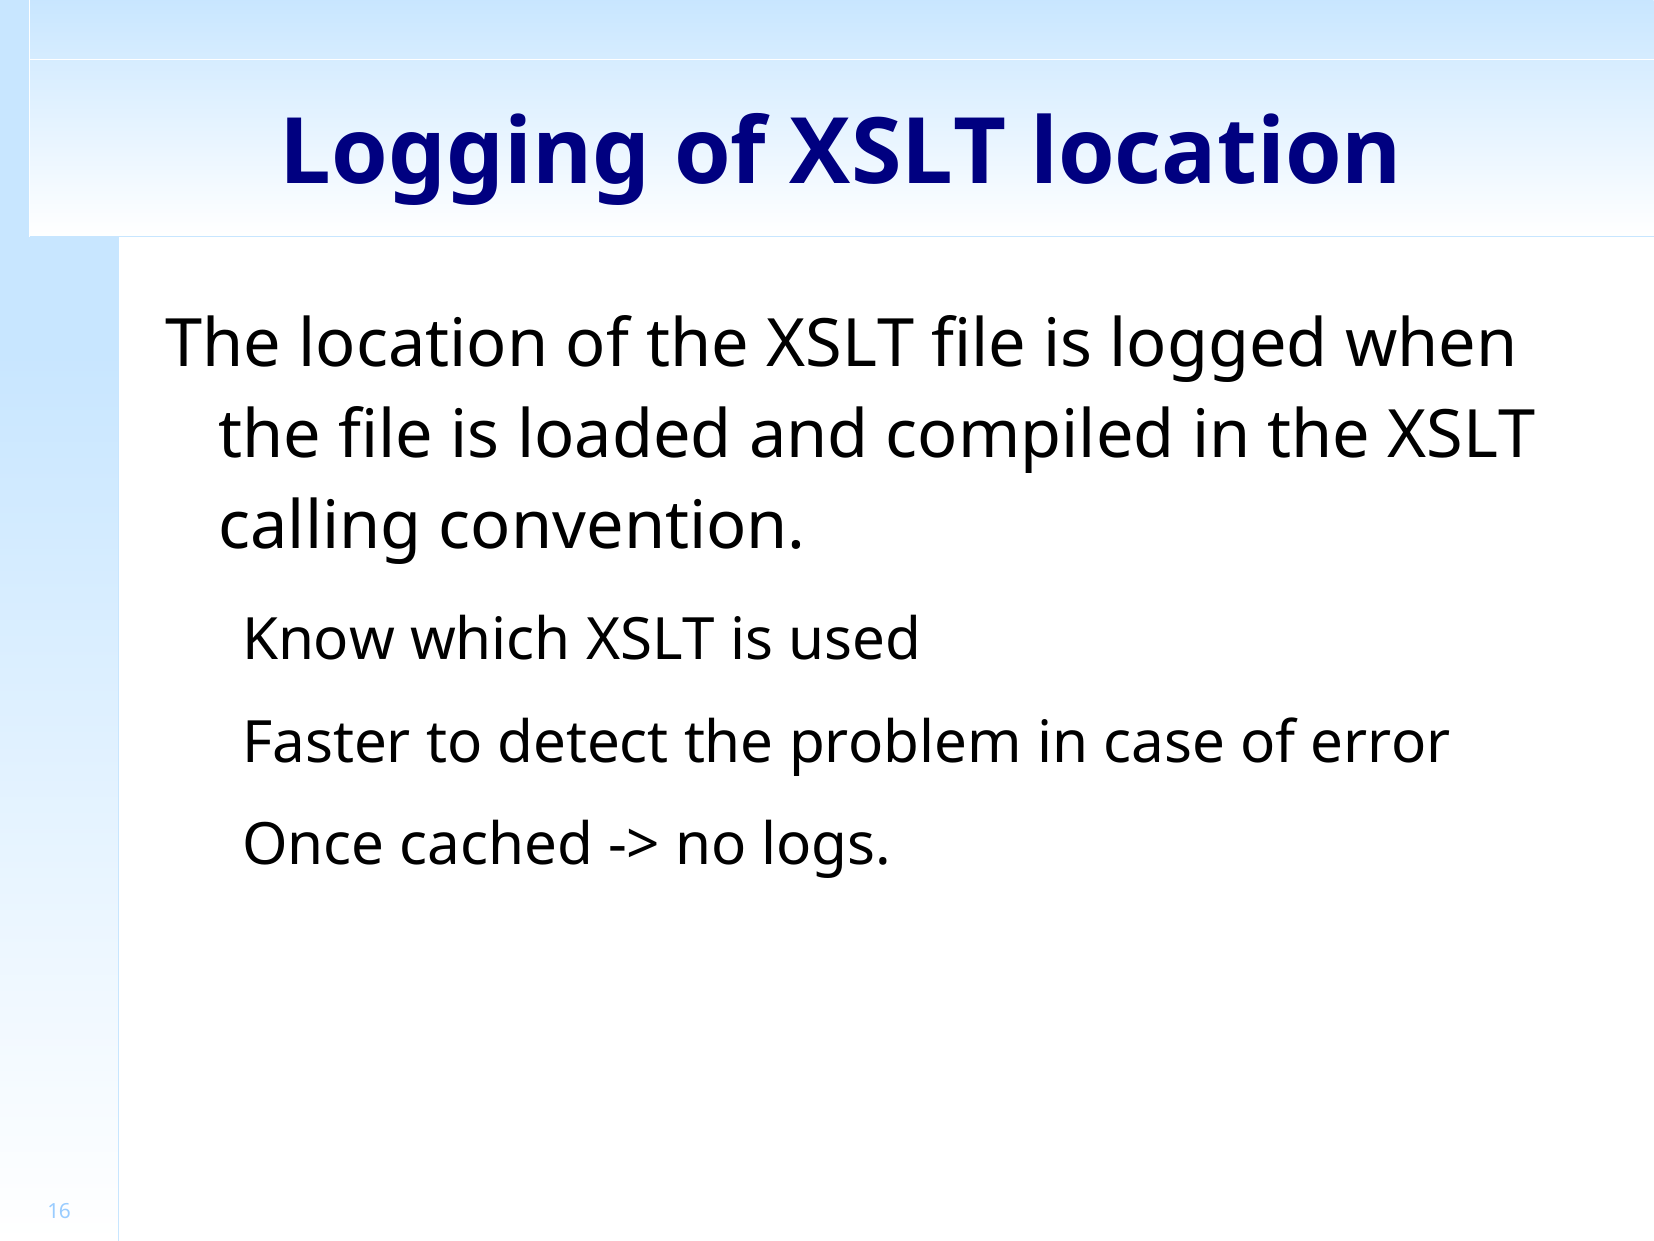

# Logging of XSLT location
The location of the XSLT file is logged when the file is loaded and compiled in the XSLT calling convention.
Know which XSLT is used
Faster to detect the problem in case of error
Once cached -> no logs.